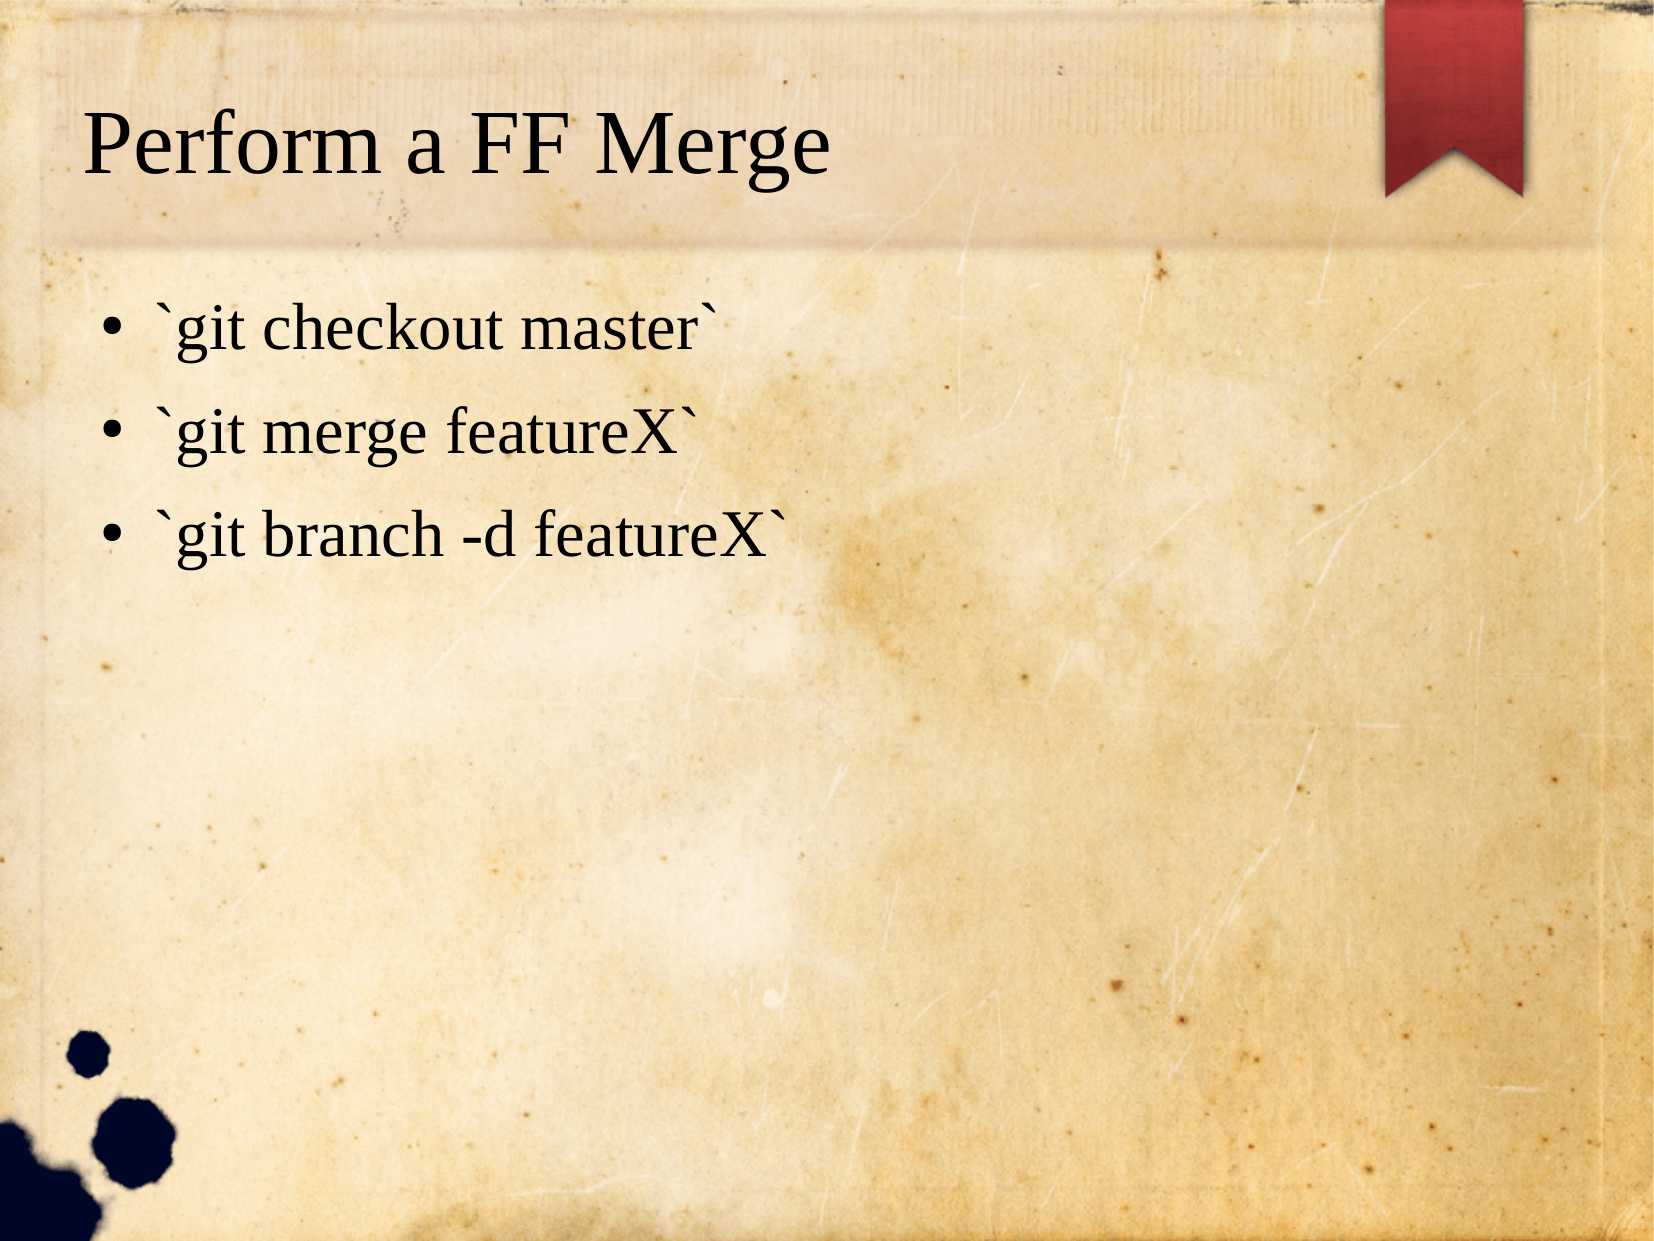

# Perform a FF Merge
`git checkout master`
`git merge featureX`
`git branch -d featureX`